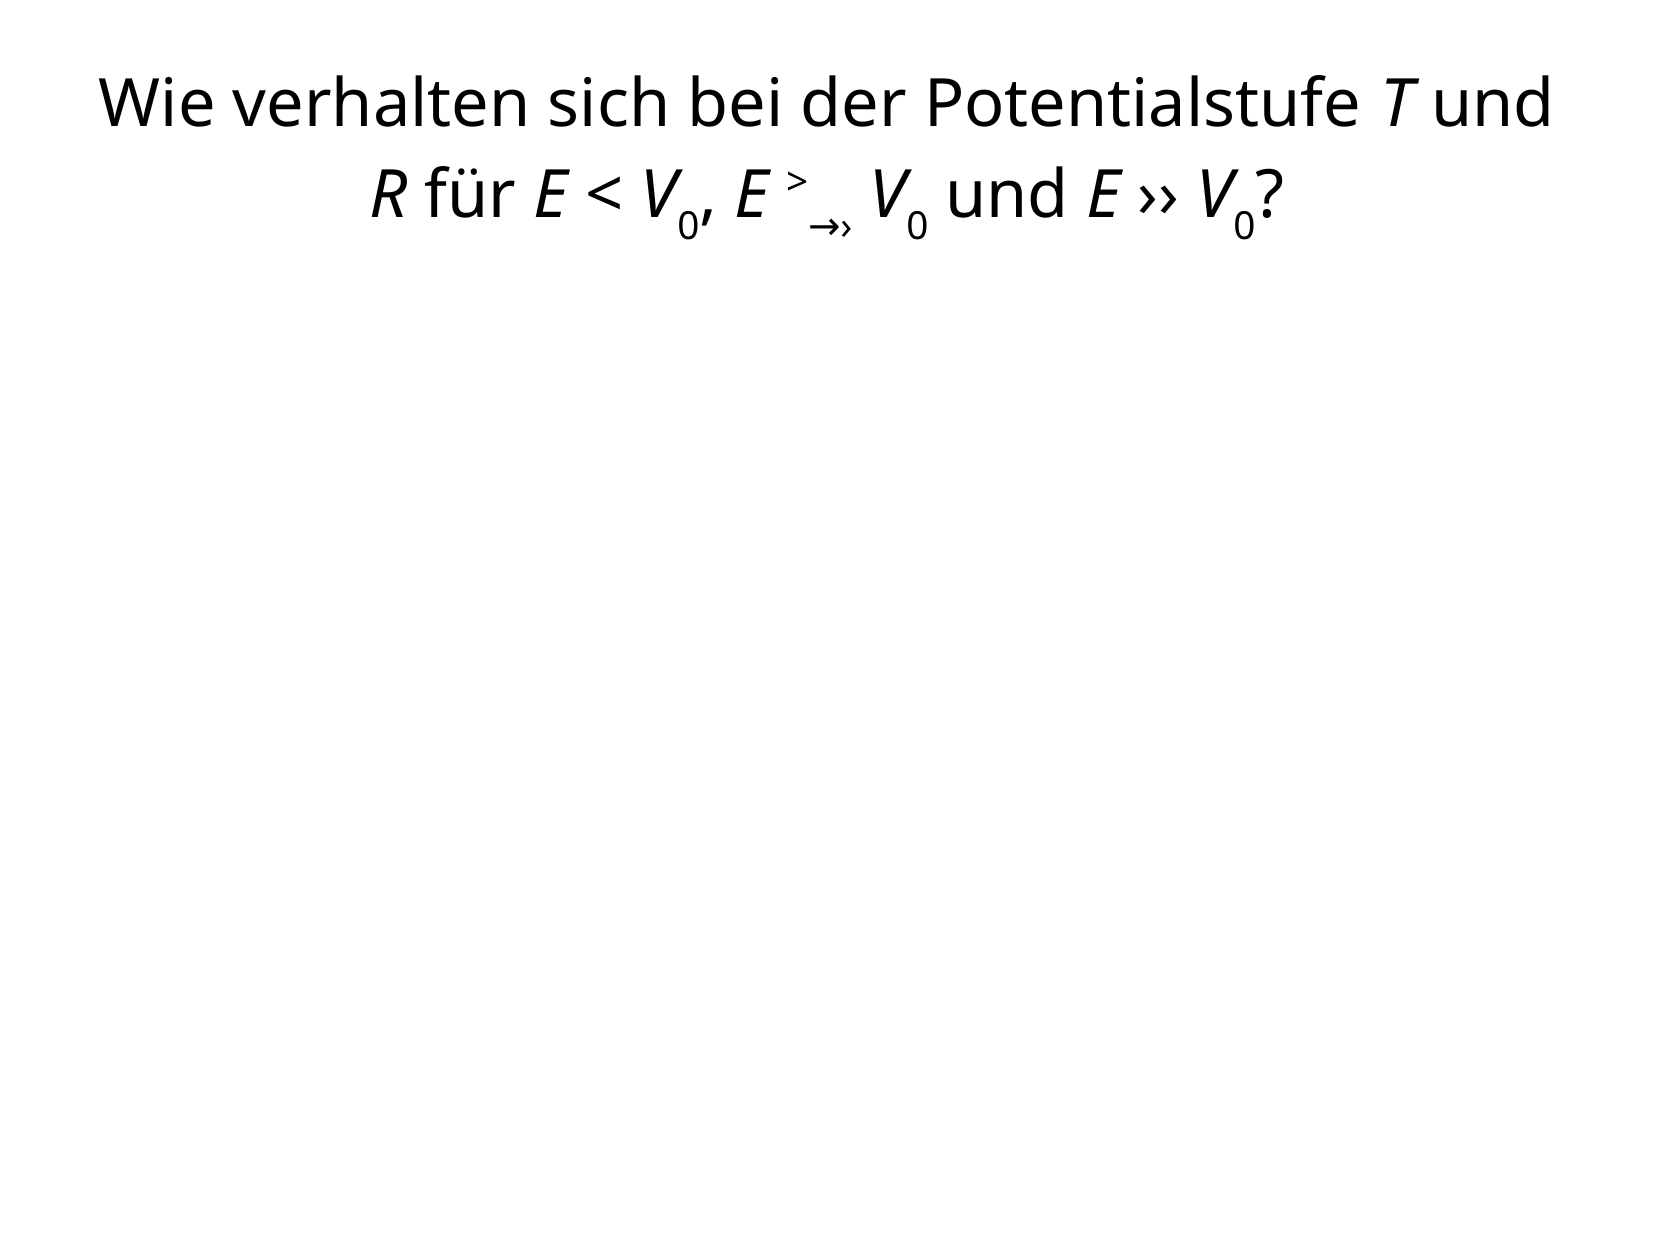

# Wie verhalten sich bei der Potentialstufe T und R für E < V0, E >→› V0 und E ›› V0?